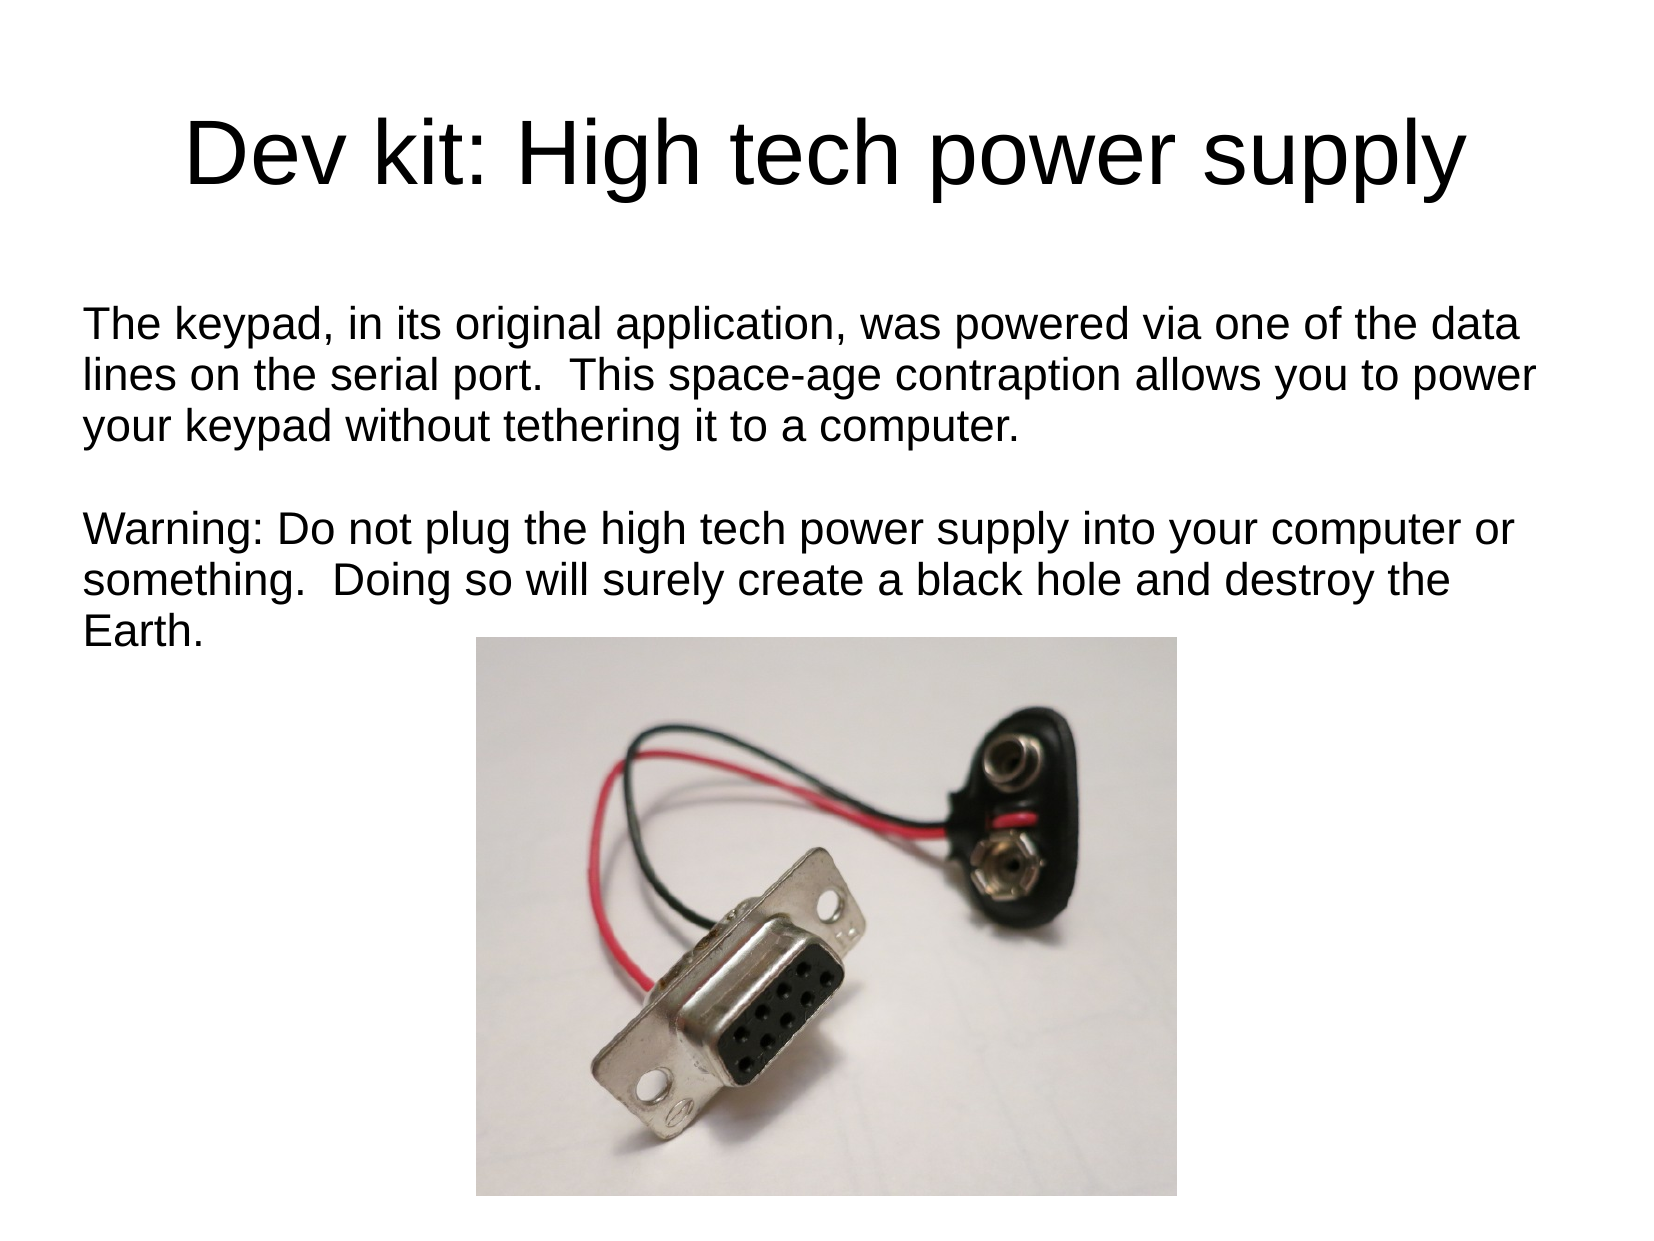

# Dev kit: High tech power supply
The keypad, in its original application, was powered via one of the data lines on the serial port. This space-age contraption allows you to power your keypad without tethering it to a computer.
Warning: Do not plug the high tech power supply into your computer or something. Doing so will surely create a black hole and destroy the Earth.